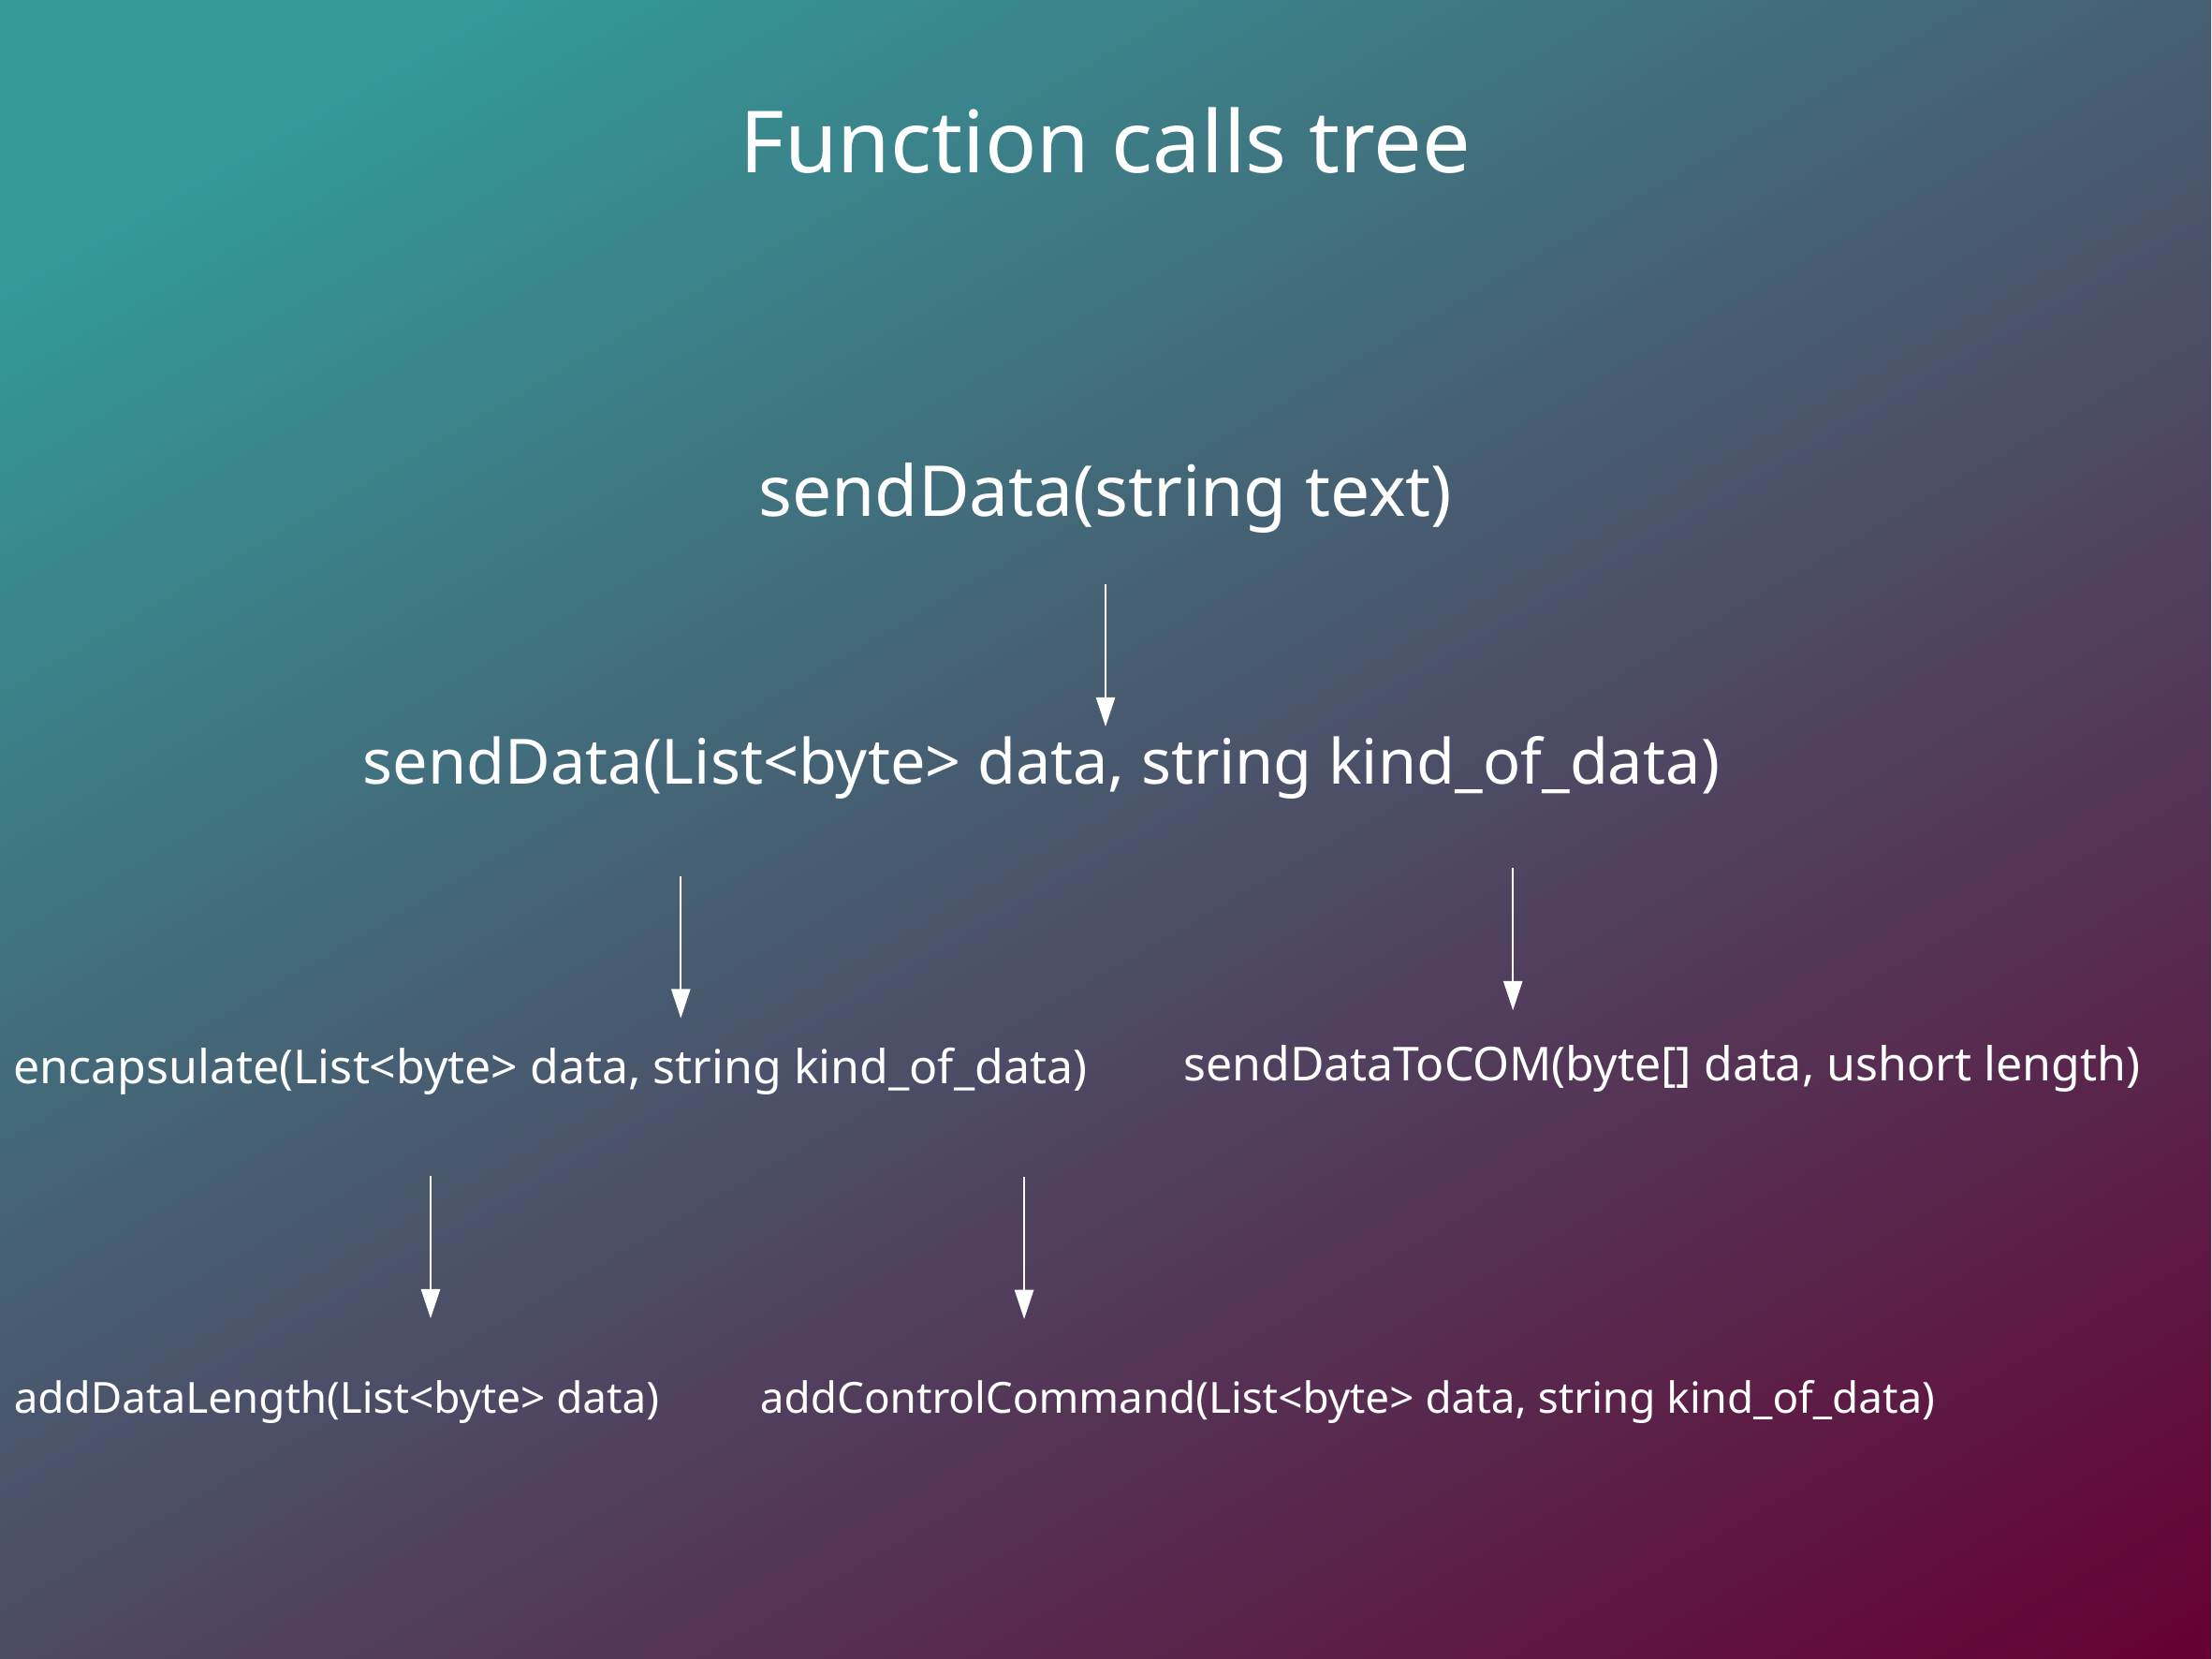

Function calls tree
sendData(string text)
sendData(List<byte> data, string kind_of_data)
sendDataToCOM(byte[] data, ushort length)
encapsulate(List<byte> data, string kind_of_data)
addDataLength(List<byte> data)
addControlCommand(List<byte> data, string kind_of_data)